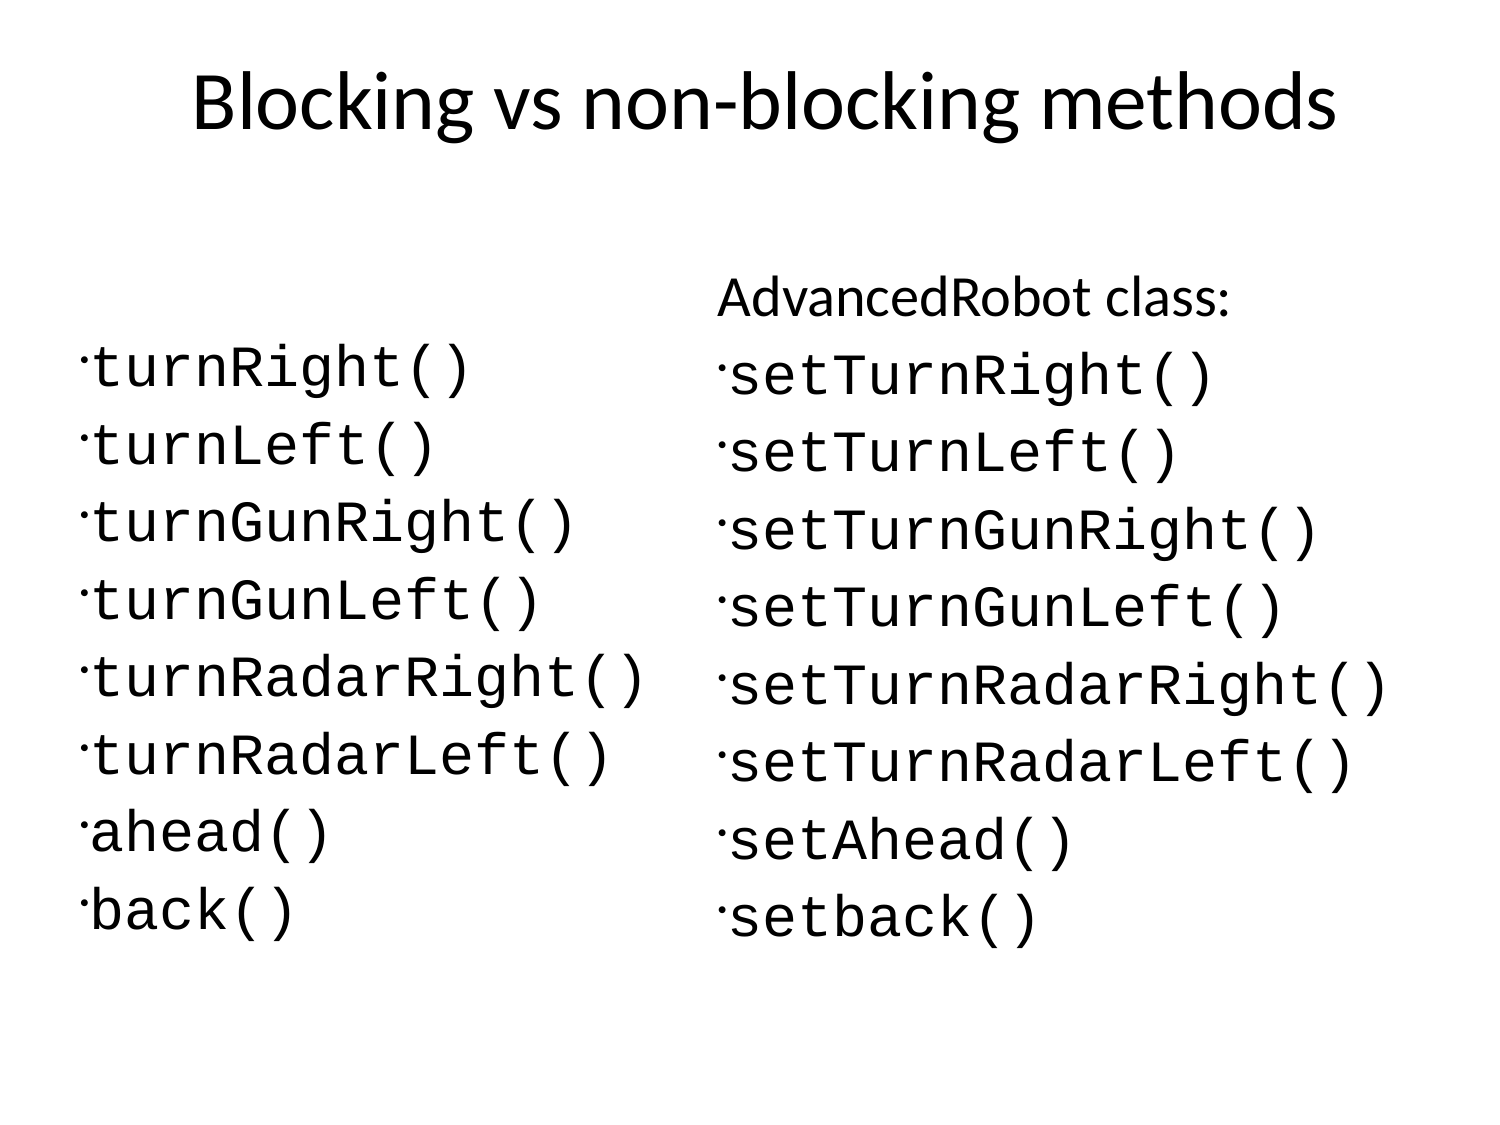

# Blocking vs non-blocking methods
Robot class:
turnRight()
turnLeft()
turnGunRight()
turnGunLeft()
turnRadarRight()
turnRadarLeft()
ahead()
back()
AdvancedRobot class:
setTurnRight()
setTurnLeft()
setTurnGunRight()
setTurnGunLeft()
setTurnRadarRight()
setTurnRadarLeft()
setAhead()
setback()